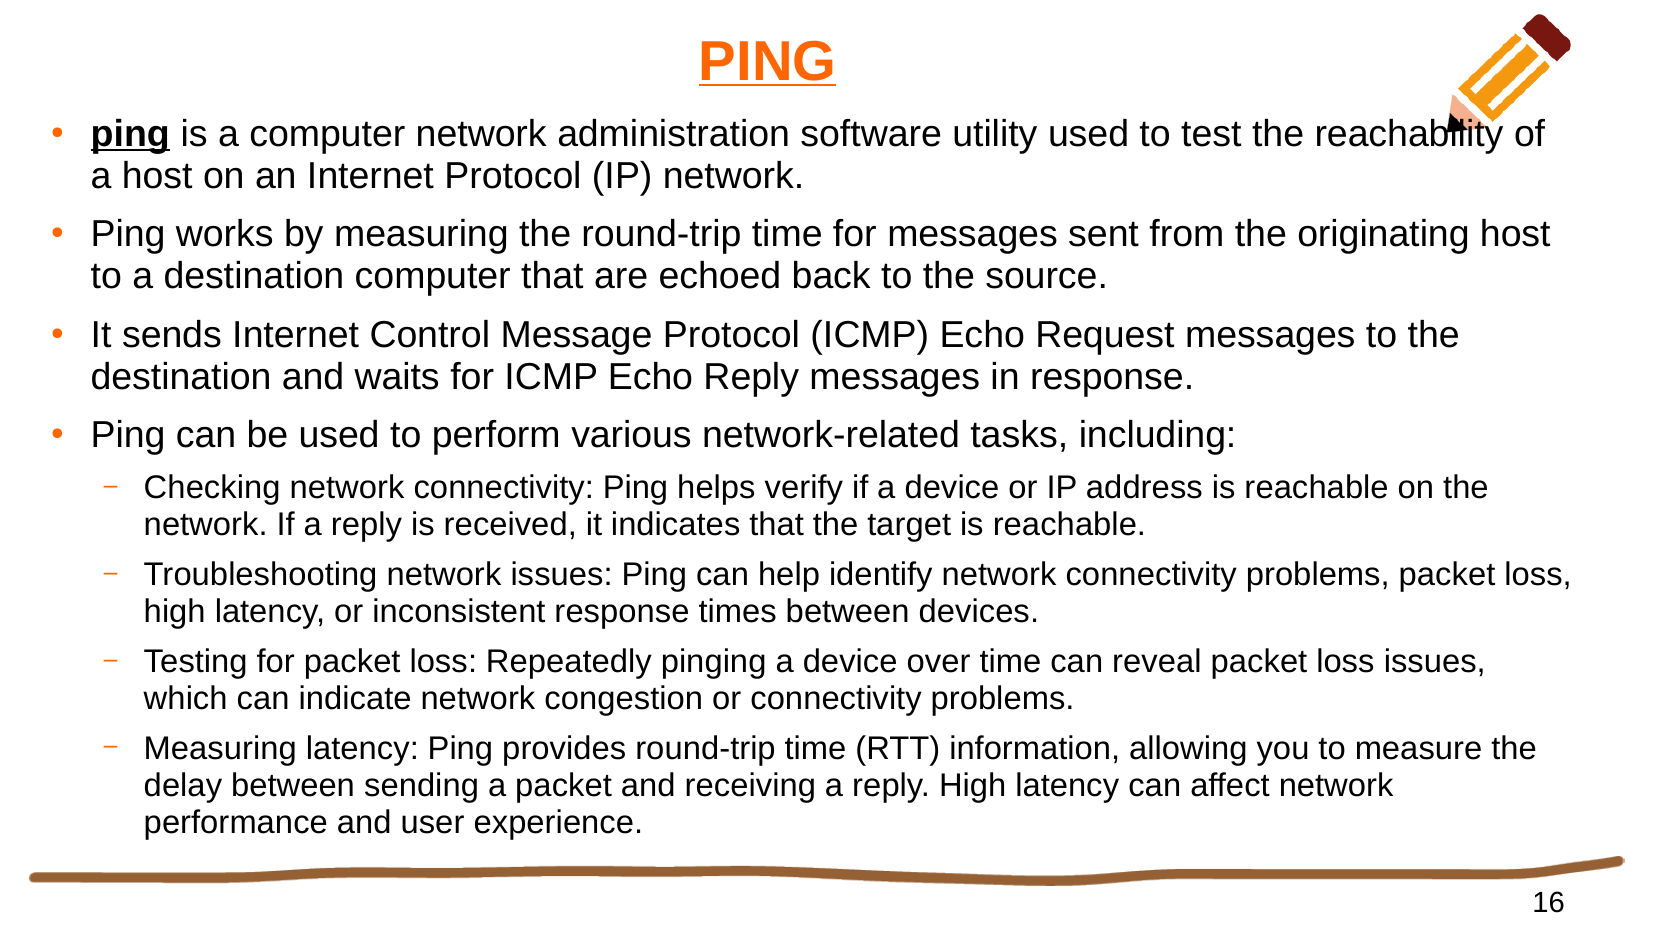

# PING
ping is a computer network administration software utility used to test the reachability of a host on an Internet Protocol (IP) network.
Ping works by measuring the round-trip time for messages sent from the originating host to a destination computer that are echoed back to the source.
It sends Internet Control Message Protocol (ICMP) Echo Request messages to the destination and waits for ICMP Echo Reply messages in response.
Ping can be used to perform various network-related tasks, including:
Checking network connectivity: Ping helps verify if a device or IP address is reachable on the network. If a reply is received, it indicates that the target is reachable.
Troubleshooting network issues: Ping can help identify network connectivity problems, packet loss, high latency, or inconsistent response times between devices.
Testing for packet loss: Repeatedly pinging a device over time can reveal packet loss issues, which can indicate network congestion or connectivity problems.
Measuring latency: Ping provides round-trip time (RTT) information, allowing you to measure the delay between sending a packet and receiving a reply. High latency can affect network performance and user experience.
16